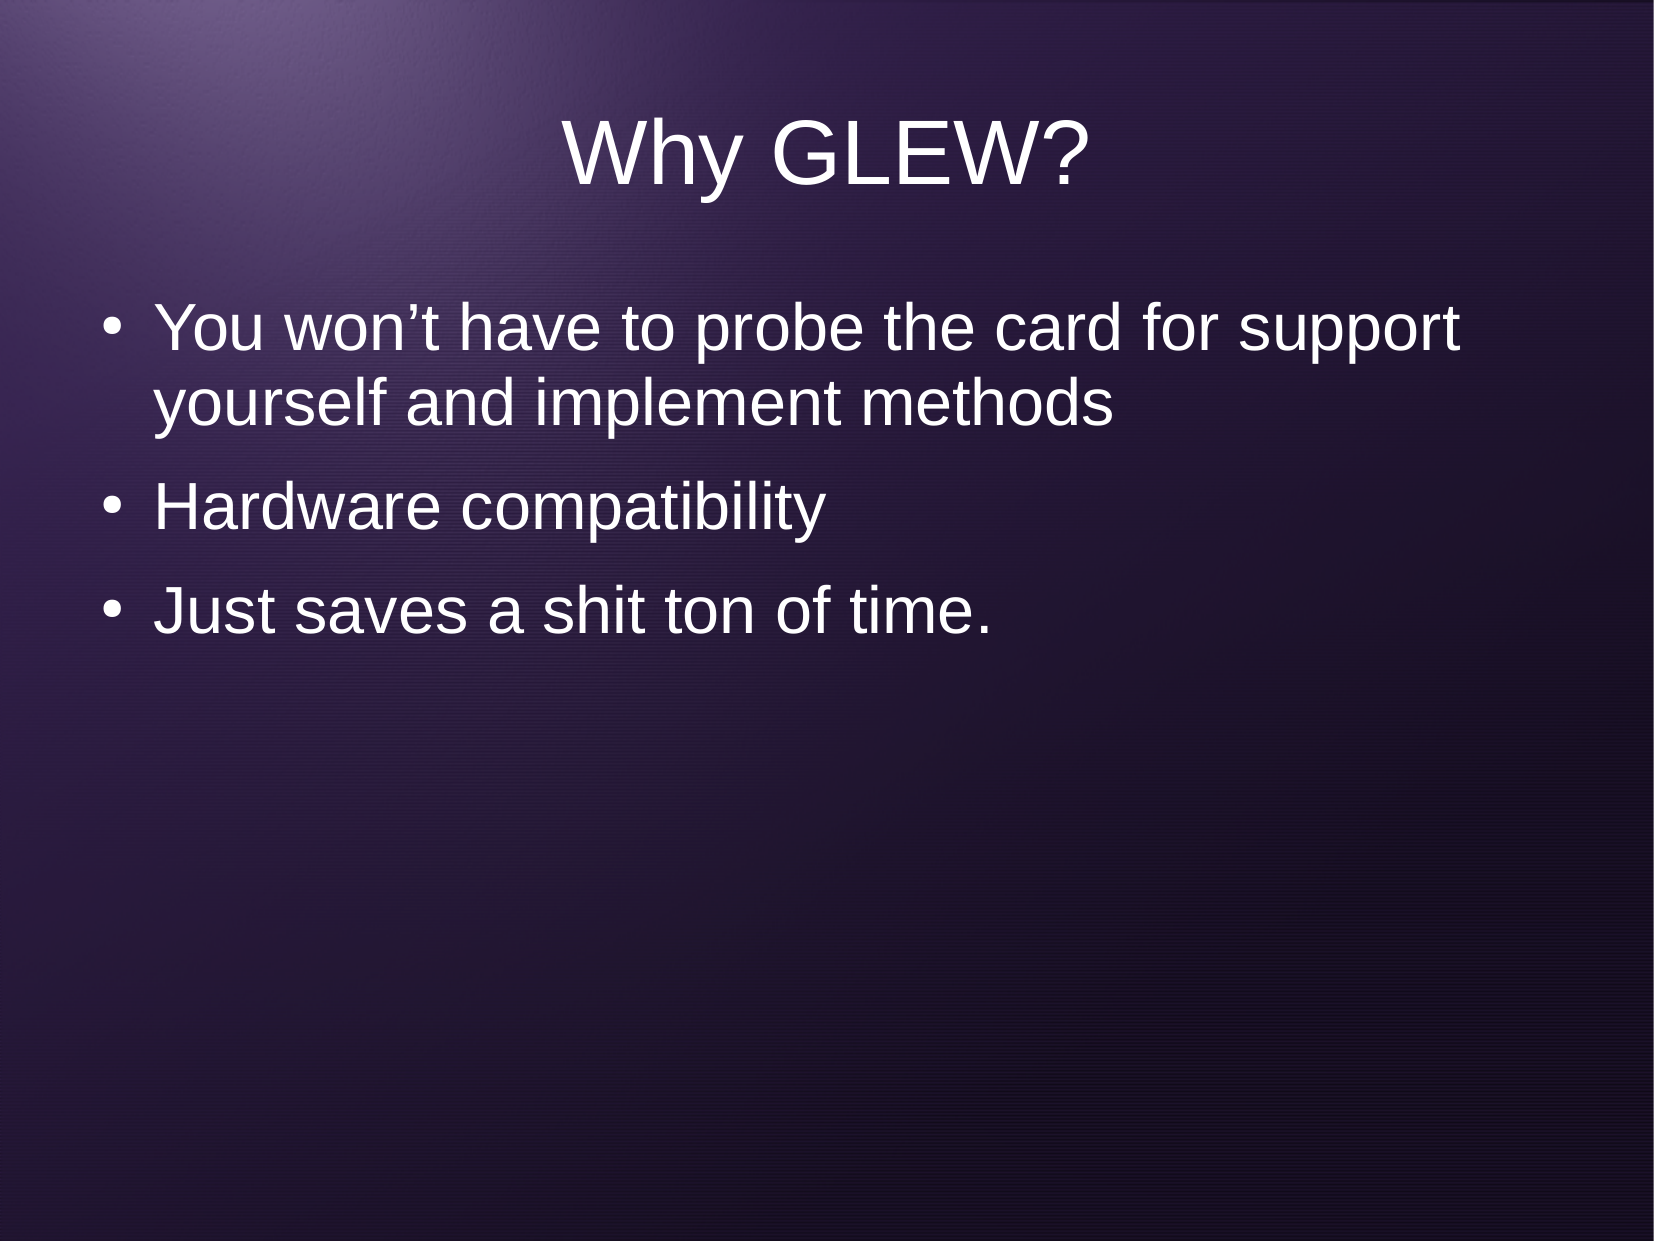

# Why GLEW?
You won’t have to probe the card for support yourself and implement methods
Hardware compatibility
Just saves a shit ton of time.